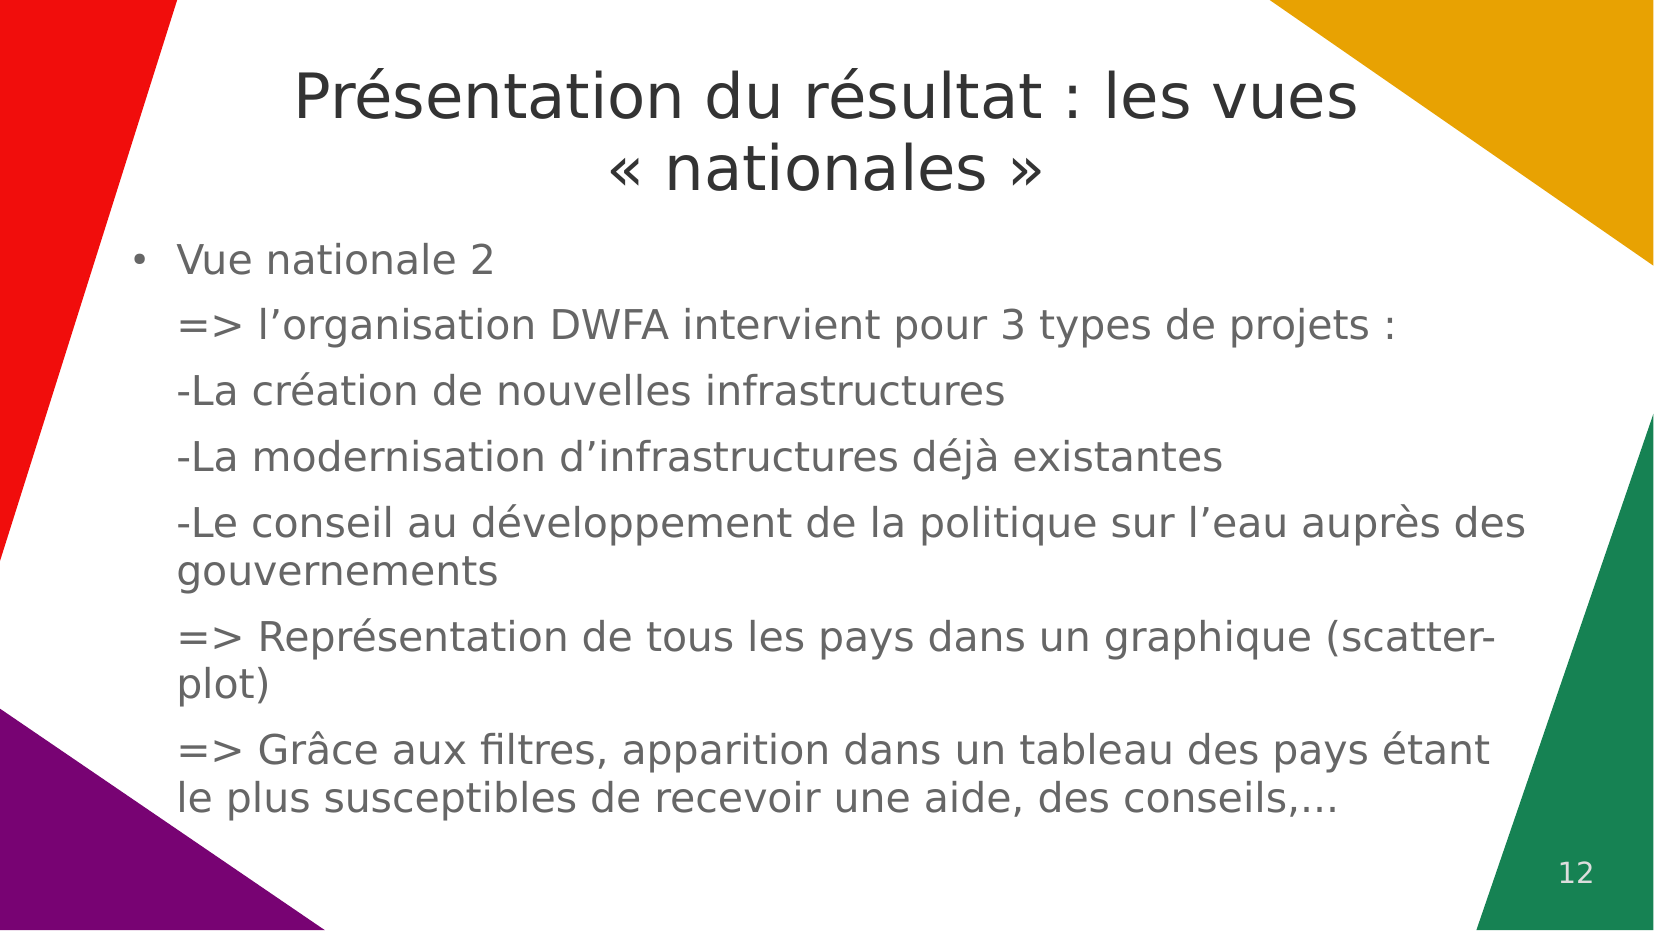

# Présentation du résultat : les vues « nationales »
Vue nationale 2
=> l’organisation DWFA intervient pour 3 types de projets :
-La création de nouvelles infrastructures
-La modernisation d’infrastructures déjà existantes
-Le conseil au développement de la politique sur l’eau auprès des gouvernements
=> Représentation de tous les pays dans un graphique (scatter-plot)
=> Grâce aux filtres, apparition dans un tableau des pays étant le plus susceptibles de recevoir une aide, des conseils,...
12